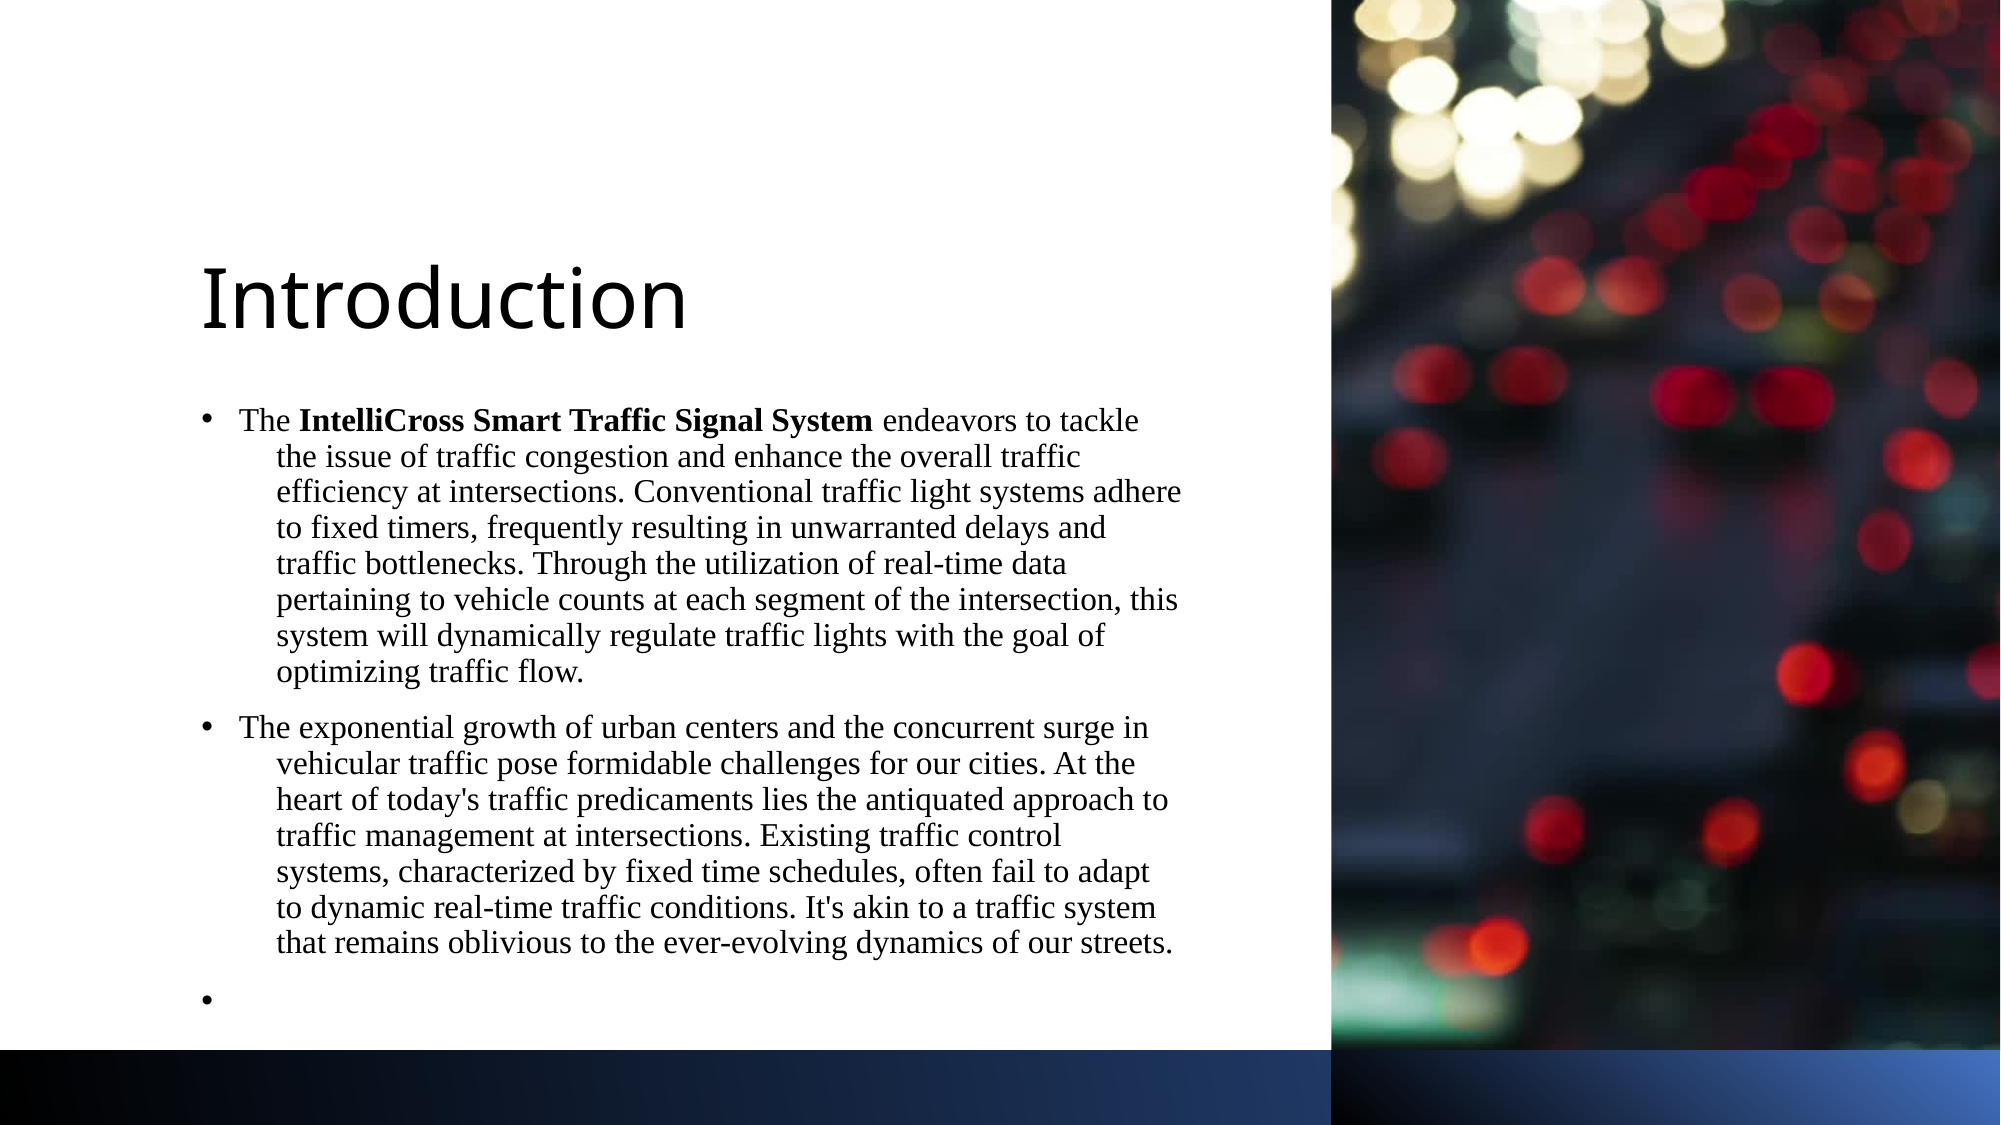

# Introduction
The IntelliCross Smart Traffic Signal System endeavors to tackle the issue of traffic congestion and enhance the overall traffic efficiency at intersections. Conventional traffic light systems adhere to fixed timers, frequently resulting in unwarranted delays and traffic bottlenecks. Through the utilization of real-time data pertaining to vehicle counts at each segment of the intersection, this system will dynamically regulate traffic lights with the goal of optimizing traffic flow.
The exponential growth of urban centers and the concurrent surge in vehicular traffic pose formidable challenges for our cities. At the heart of today's traffic predicaments lies the antiquated approach to traffic management at intersections. Existing traffic control systems, characterized by fixed time schedules, often fail to adapt to dynamic real-time traffic conditions. It's akin to a traffic system that remains oblivious to the ever-evolving dynamics of our streets.